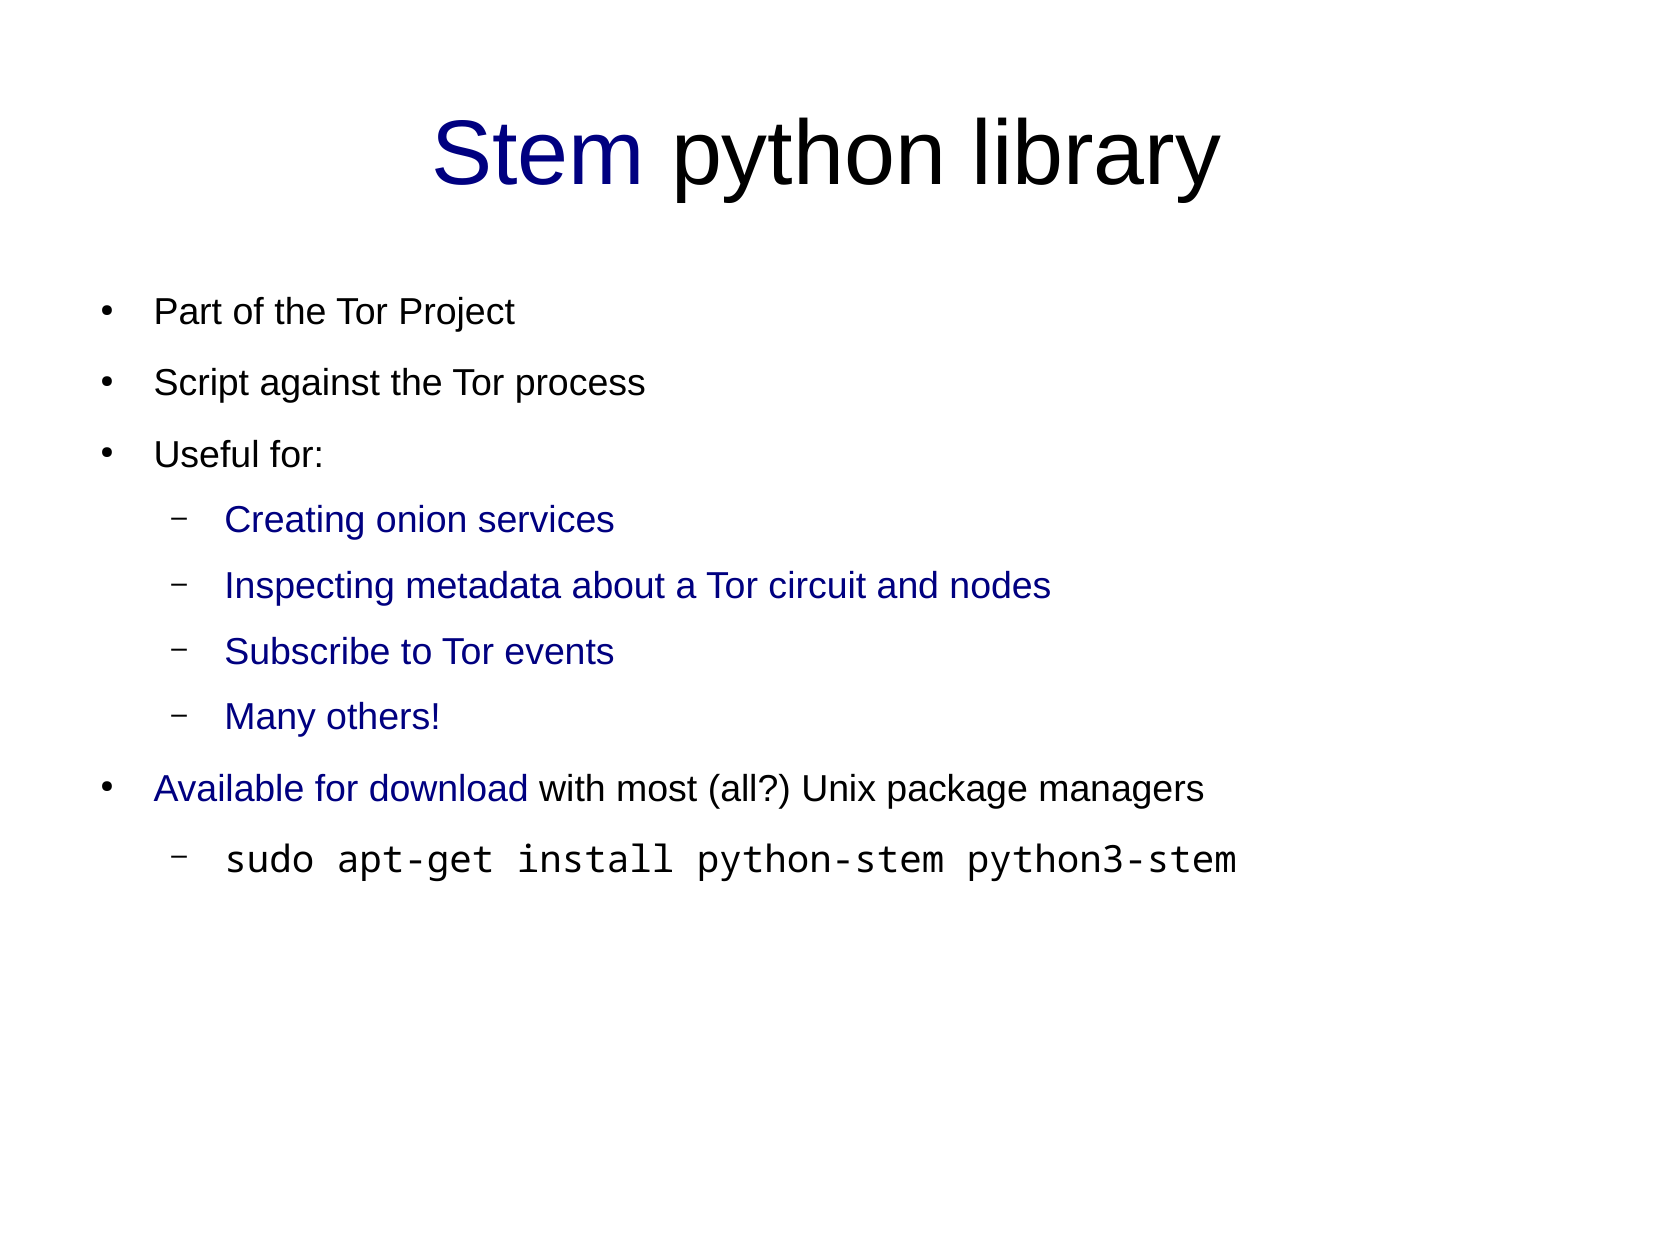

# Stem python library
Part of the Tor Project
Script against the Tor process
Useful for:
Creating onion services
Inspecting metadata about a Tor circuit and nodes
Subscribe to Tor events
Many others!
Available for download with most (all?) Unix package managers
sudo apt-get install python-stem python3-stem